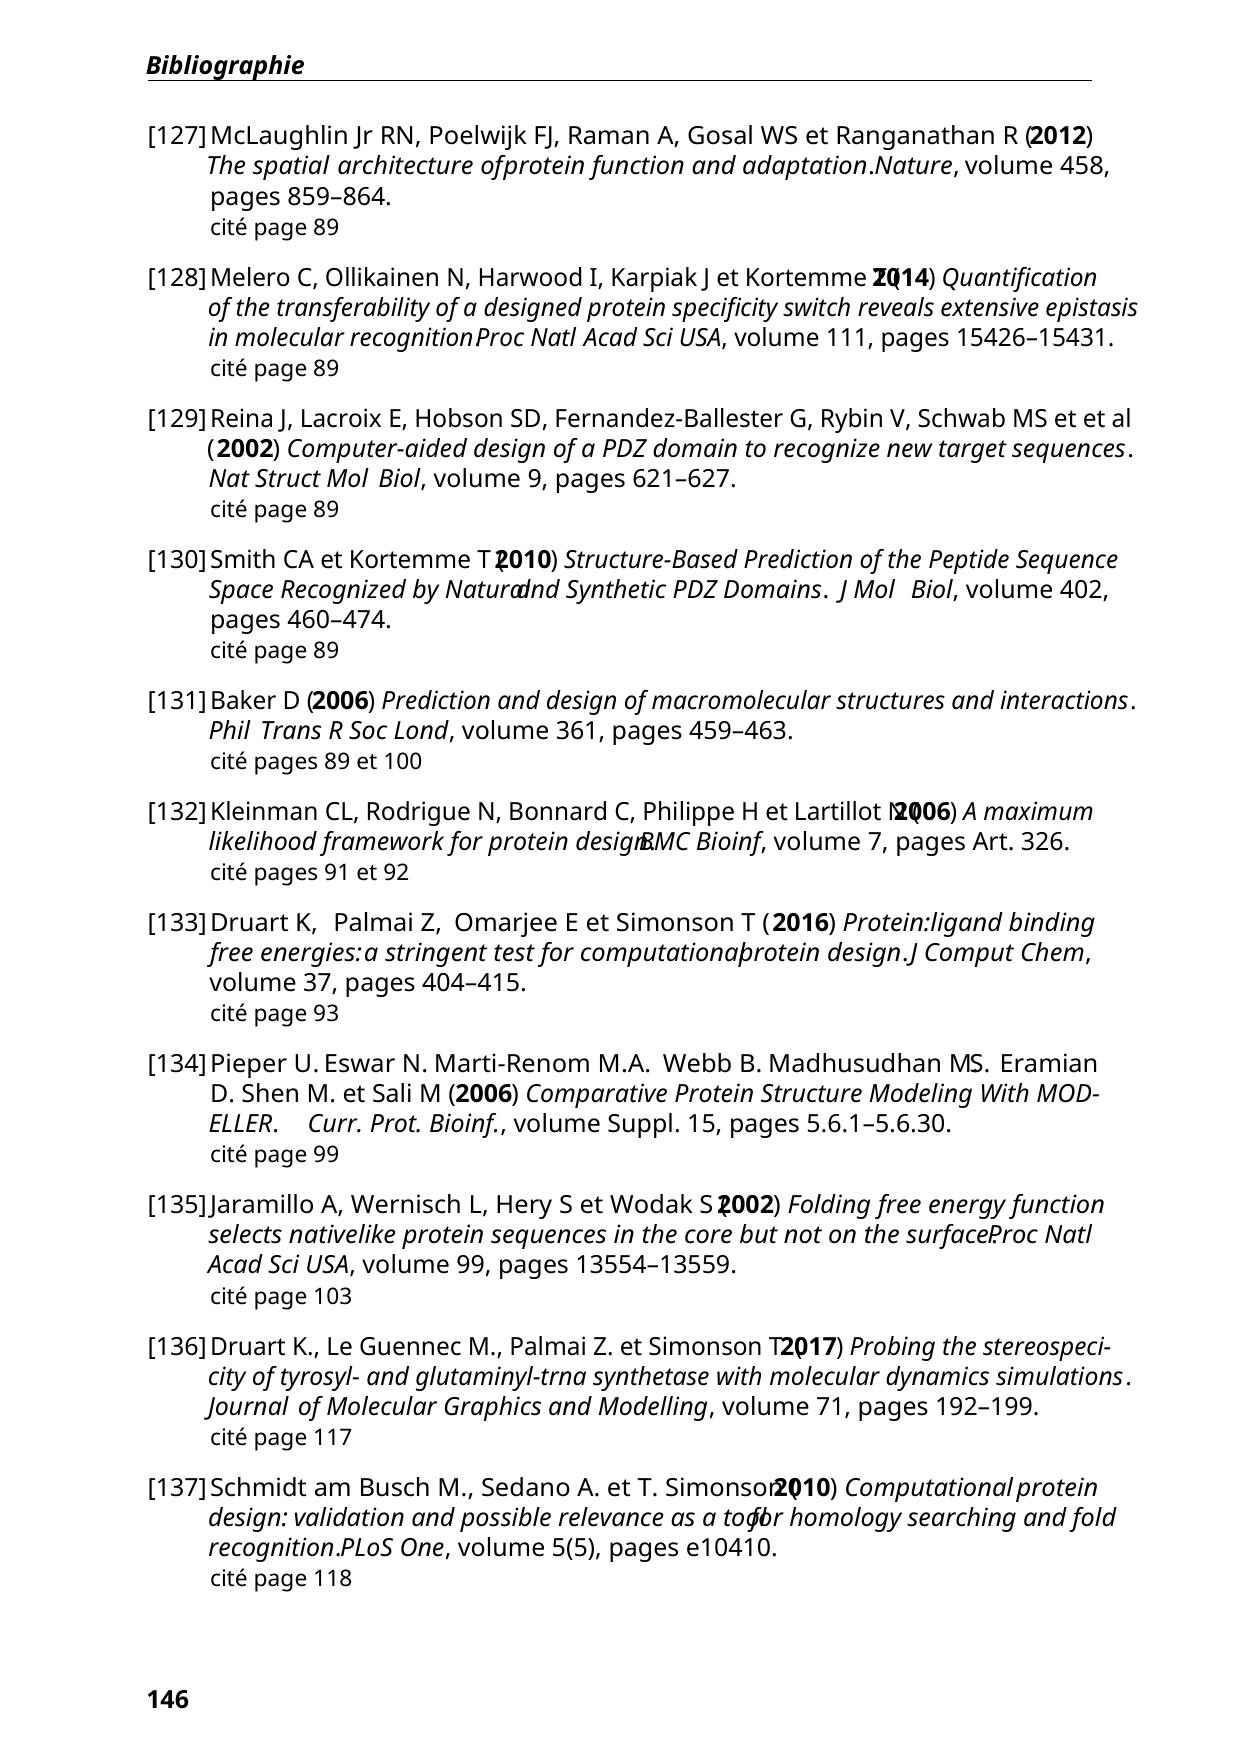

Bibliographie
[127]
McLaughlin Jr RN, Poelwijk FJ, Raman A, Gosal WS et Ranganathan R (
2012
)
The spatial
architecture of
protein function and adaptation.
Nature,
volume 458,
pages 859–864.
cité page 89
[128]
Melero C, Ollikainen N, Harwood I, Karpiak J et Kortemme T (
2014
) Quantification
of the transferability of a designed protein specificity switch reveals extensive epistasis
in molecular recognition.
Proc Natl
Acad Sci USA, volume 111, pages 15426–15431.
cité page 89
[129]
Reina J, Lacroix E, Hobson SD, Fernandez-Ballester G, Rybin V, Schwab MS et et al
(
2002
) Computer-aided design of a PDZ domain to recognize new target sequences.
Nat Struct Mol
Biol, volume 9, pages 621–627.
cité page 89
[130]
Smith CA et Kortemme T (
2010
) Structure-Based Prediction of the Peptide Sequence
Space Recognized by Natural
and Synthetic PDZ Domains.
J Mol
Biol, volume 402,
pages 460–474.
cité page 89
[131]
Baker D (
2006
) Prediction and design of macromolecular structures and interactions.
Phil
Trans R Soc Lond, volume 361, pages 459–463.
cité pages 89 et 100
[132]
Kleinman CL, Rodrigue N, Bonnard C, Philippe H et Lartillot N (
2006
) A maximum
likelihood framework for protein design.
BMC Bioinf, volume 7, pages Art. 326.
cité pages 91 et 92
[133]
Druart K,
Palmai
Z,
Omarjee E et Simonson T (
2016
) Protein:ligand binding
free energies:
a stringent test for computational
protein design.
J Comput Chem,
volume 37, pages 404–415.
cité page 93
[134]
Pieper U.
Eswar N.
Marti-Renom M.
A.
Webb B.
Madhusudhan M.
S.
Eramian
D. Shen M. et Sali M (
2006
) Comparative Protein Structure Modeling With MOD-
ELLER.
Curr. Prot. Bioinf., volume Suppl. 15, pages 5.6.1–5.6.30.
cité page 99
[135]
Jaramillo A, Wernisch L, Hery S et Wodak S (
2002
) Folding free energy function
selects nativelike protein sequences in the core but not on the surface.
Proc Natl
Acad Sci USA, volume 99, pages 13554–13559.
cité page 103
[136]
Druart K., Le Guennec M., Palmai Z. et Simonson T. (
2017
) Probing the stereospeci-
city of tyrosyl- and glutaminyl-trna synthetase with molecular dynamics simulations.
Journal
of Molecular Graphics and Modelling, volume 71, pages 192–199.
cité page 117
[137]
Schmidt am Busch M., Sedano A. et T. Simonson (
2010
) Computational
protein
design:
validation and possible relevance as a tool
for homology searching and fold
recognition.
PLoS One, volume 5(5), pages e10410.
cité page 118
146